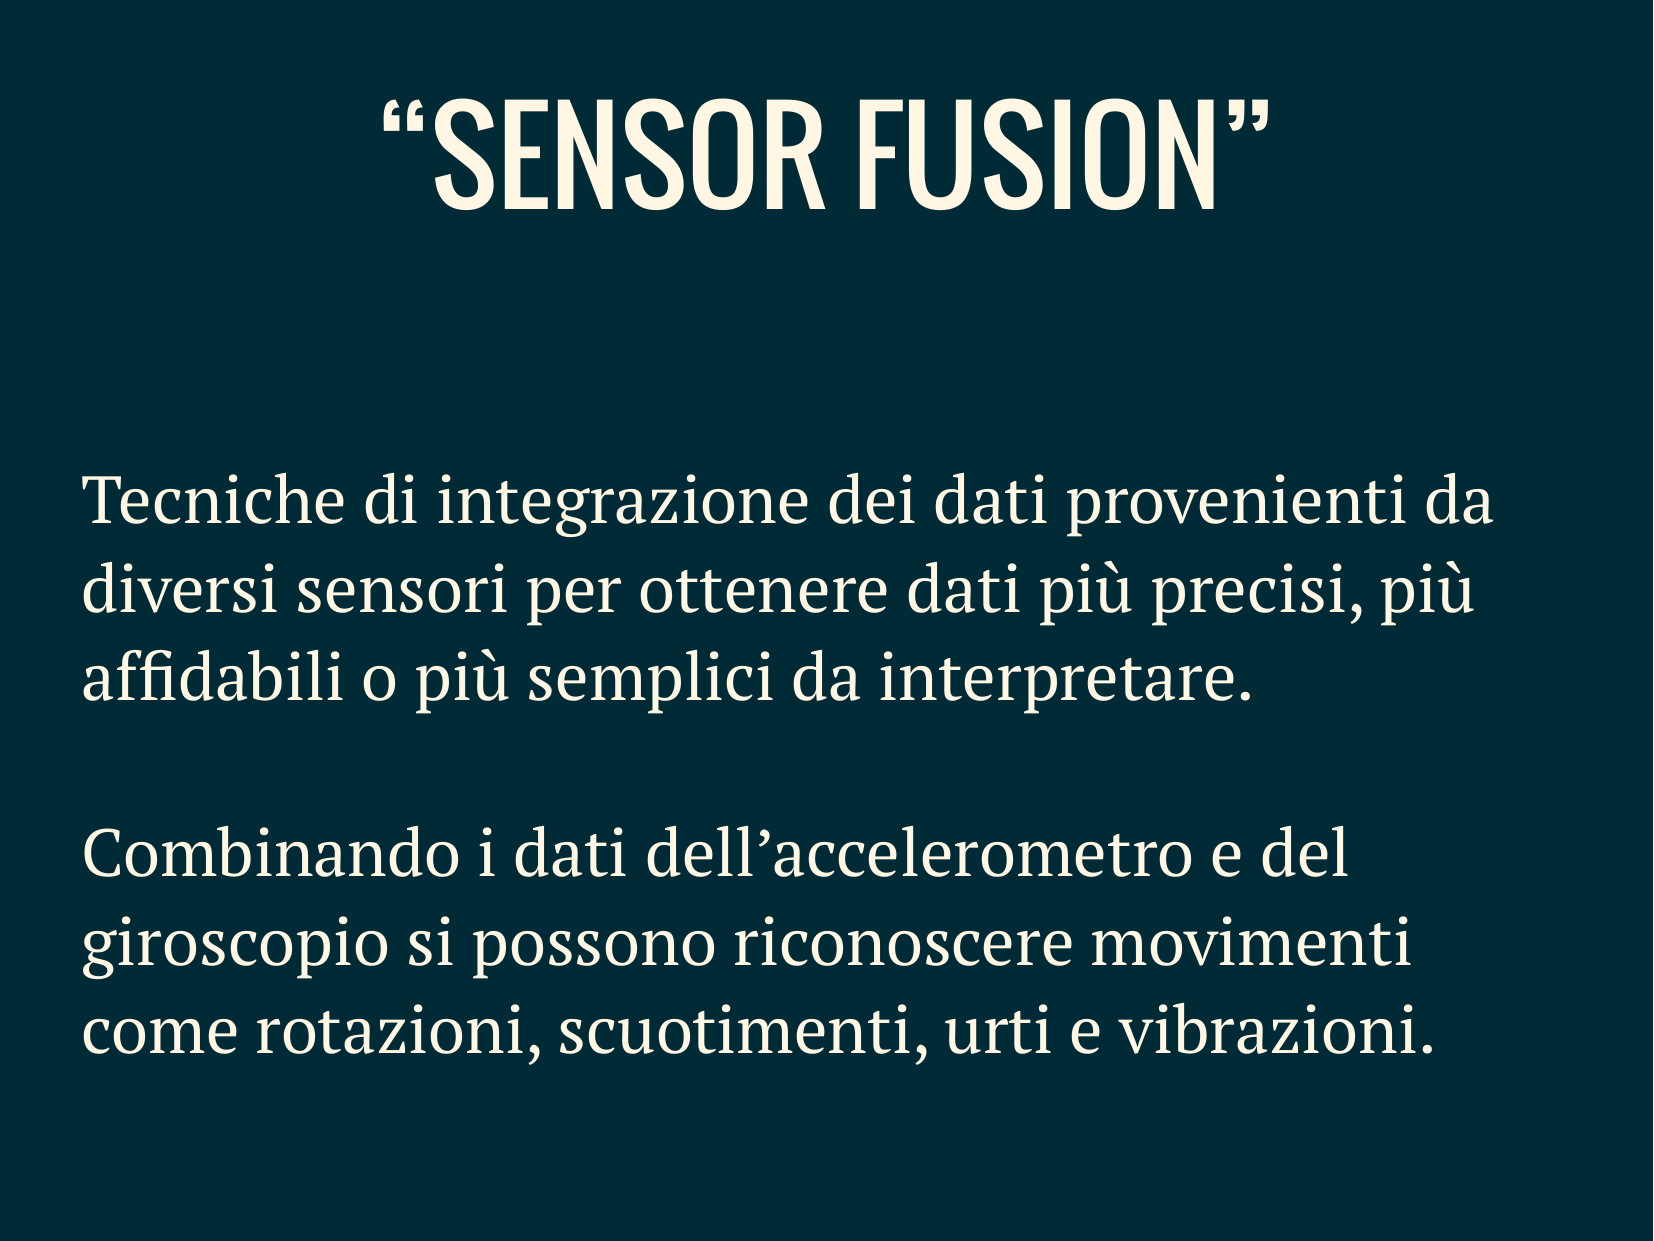

# “SENSOR FUSION”
Tecniche di integrazione dei dati provenienti da diversi sensori per ottenere dati più precisi, più affidabili o più semplici da interpretare.
Combinando i dati dell’accelerometro e del giroscopio si possono riconoscere movimenti come rotazioni, scuotimenti, urti e vibrazioni.